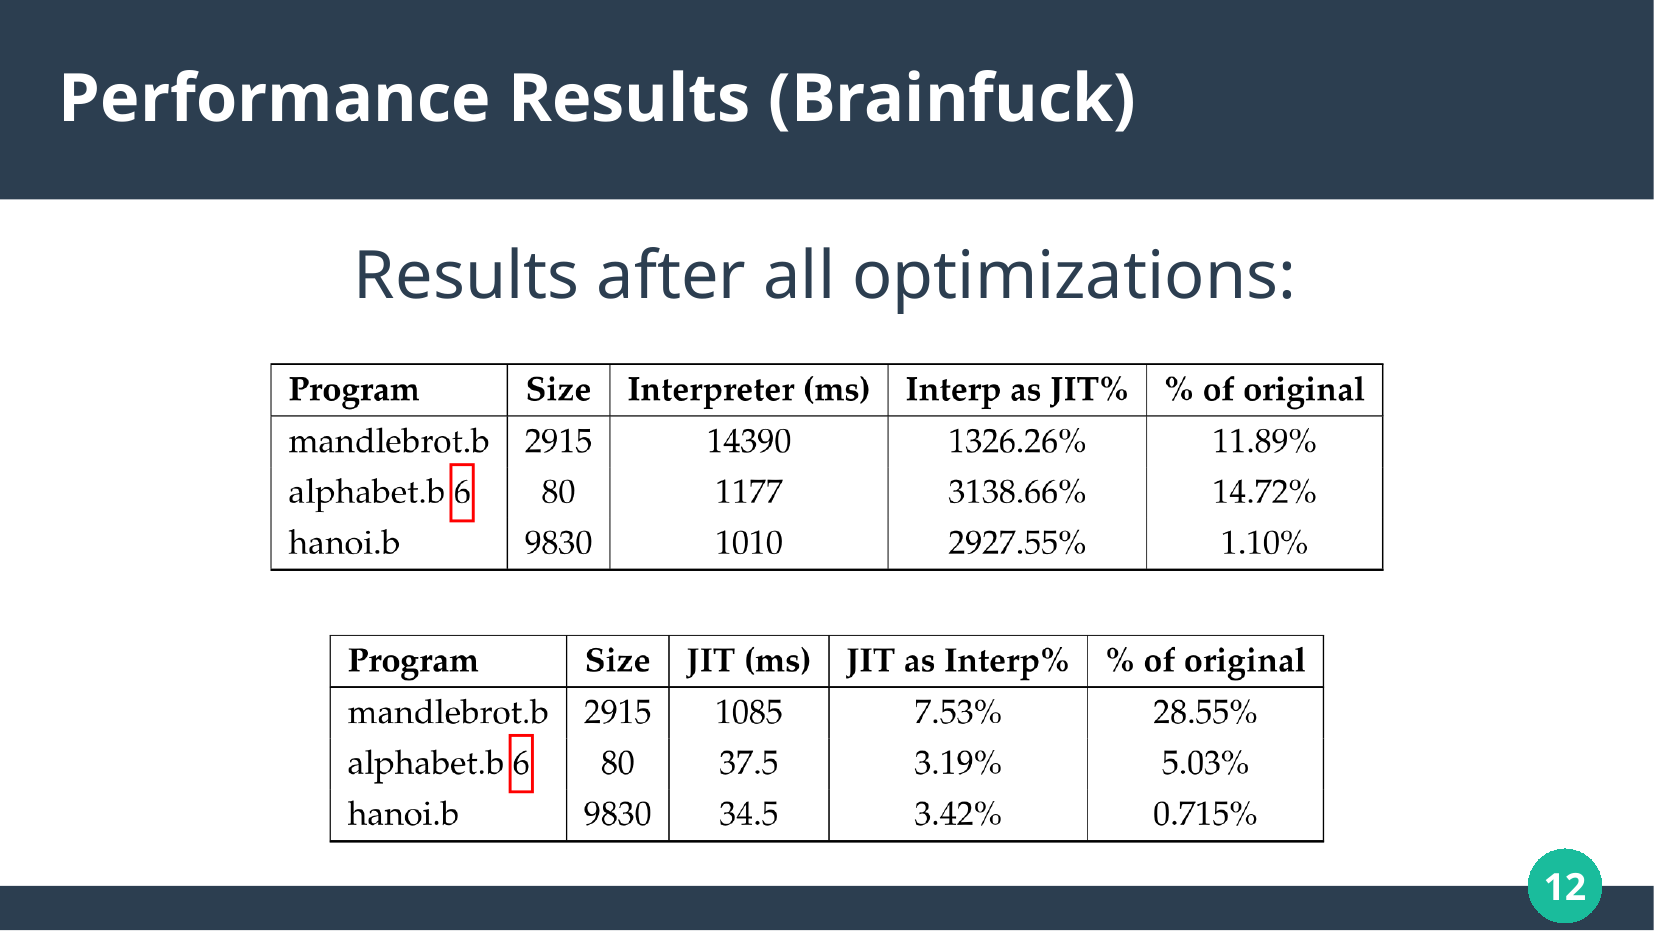

Results after all optimizations:
# Performance Results (Brainfuck)
12